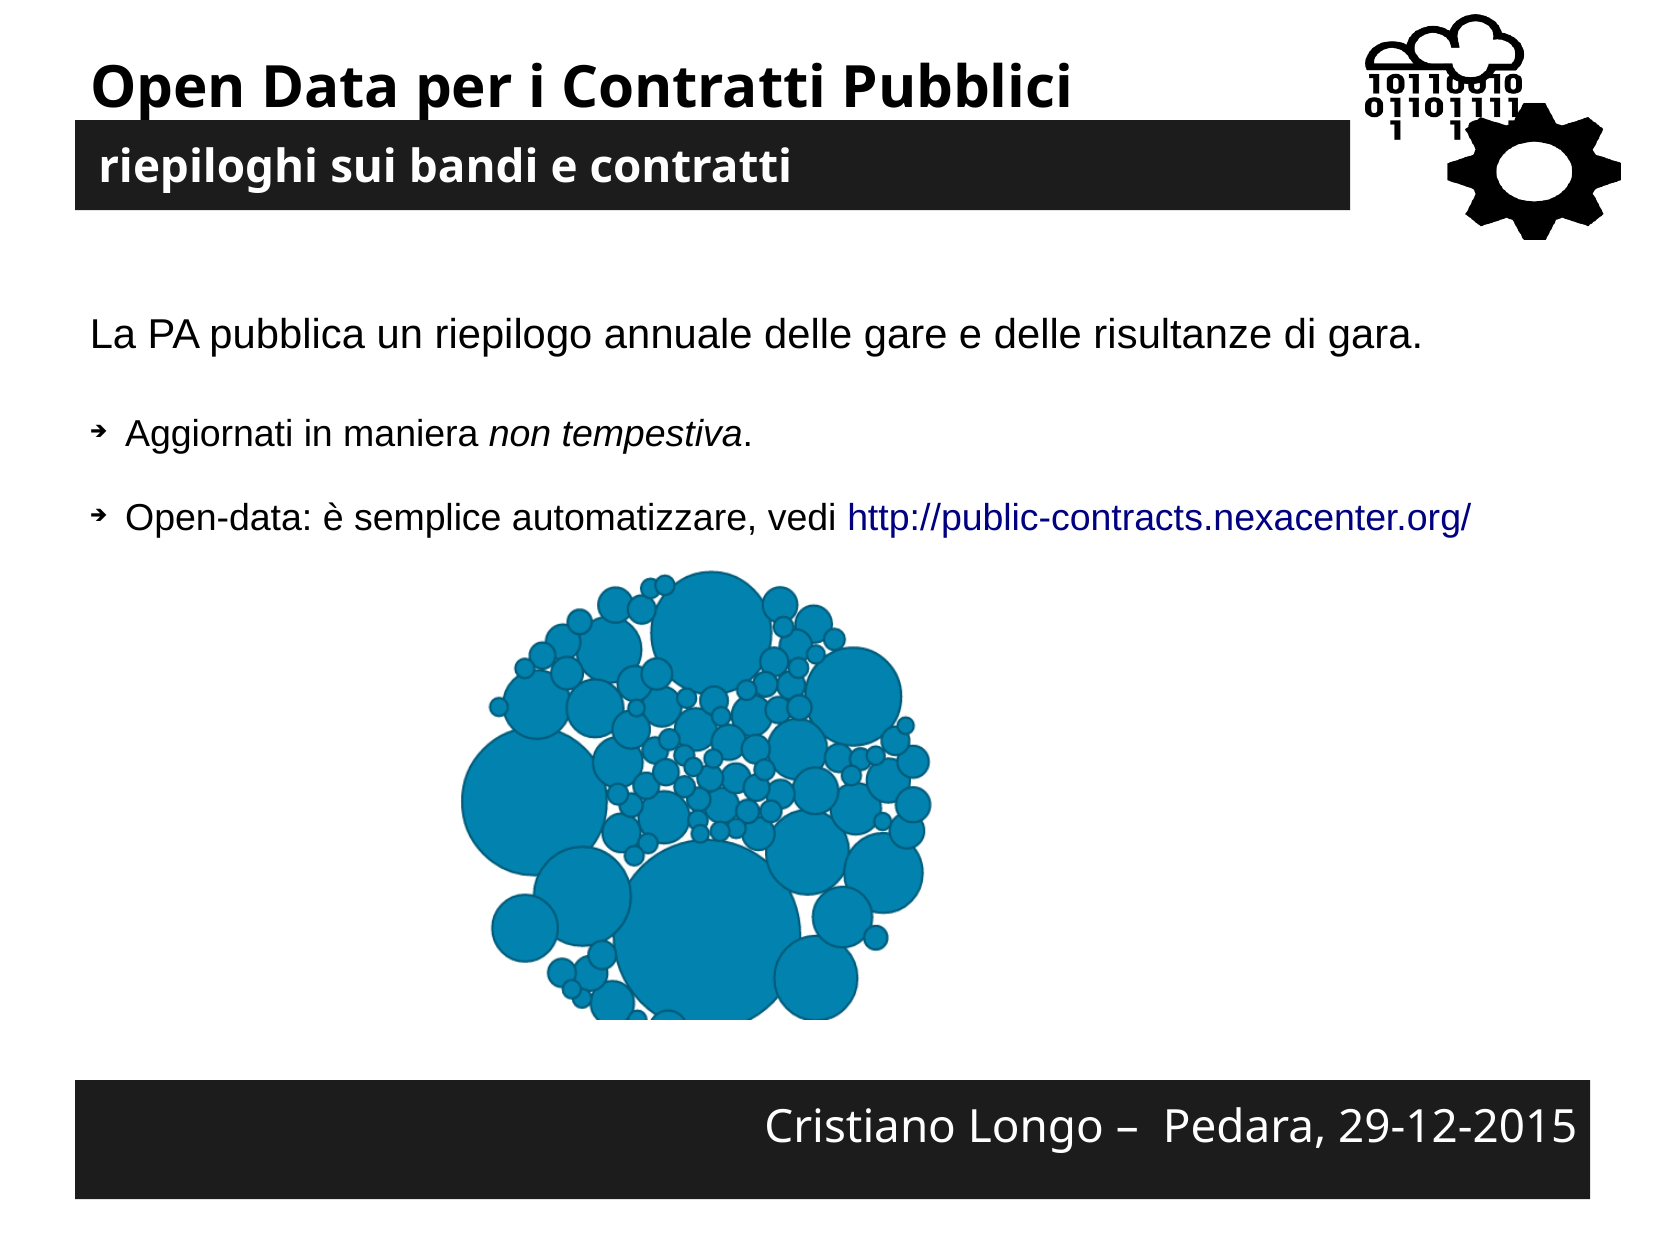

# Open Data per i Contratti Pubblici
 riepiloghi sui bandi e contratti
La PA pubblica un riepilogo annuale delle gare e delle risultanze di gara.
Aggiornati in maniera non tempestiva.
Open-data: è semplice automatizzare, vedi http://public-contracts.nexacenter.org/
 Cristiano Longo – Pedara, 29-12-2015